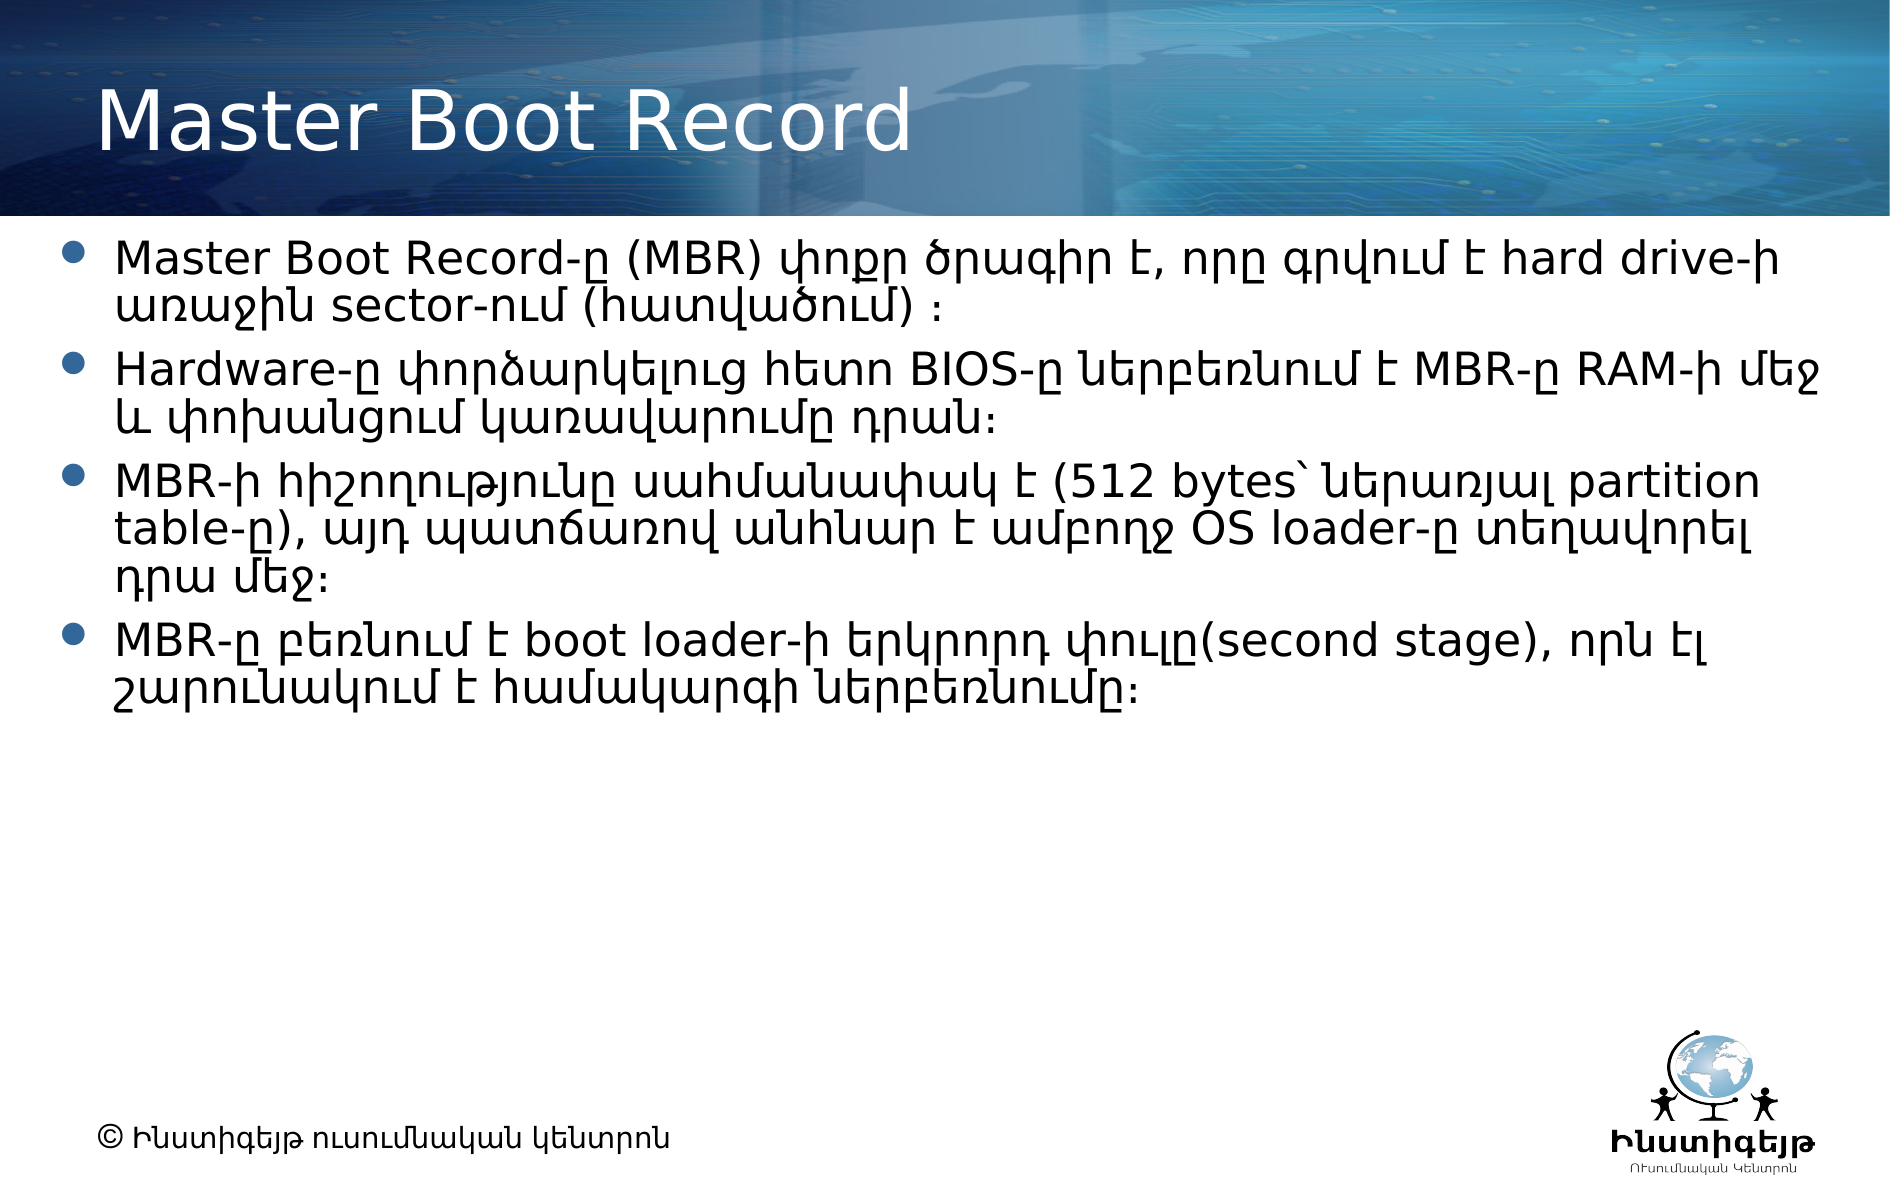

Master Boot Record
# Master Boot Record-ը (MBR) փոքր ծրագիր է, որը գրվում է hard drive-ի առաջին sector-ում (հատվածում) ։
Hardware-ը փորձարկելուց հետո BIOS-ը ներբեռնում է MBR-ը RAM-ի մեջ և փոխանցում կառավարումը դրան։
MBR-ի հիշողությունը սահմանափակ է (512 bytes՝ ներառյալ partition table-ը), այդ պատճառով անհնար է ամբողջ OS loader-ը տեղավորել դրա մեջ։
MBR-ը բեռնում է boot loader-ի երկրորդ փուլը(second stage), որն էլ շարունակում է համակարգի ներբեռնումը։